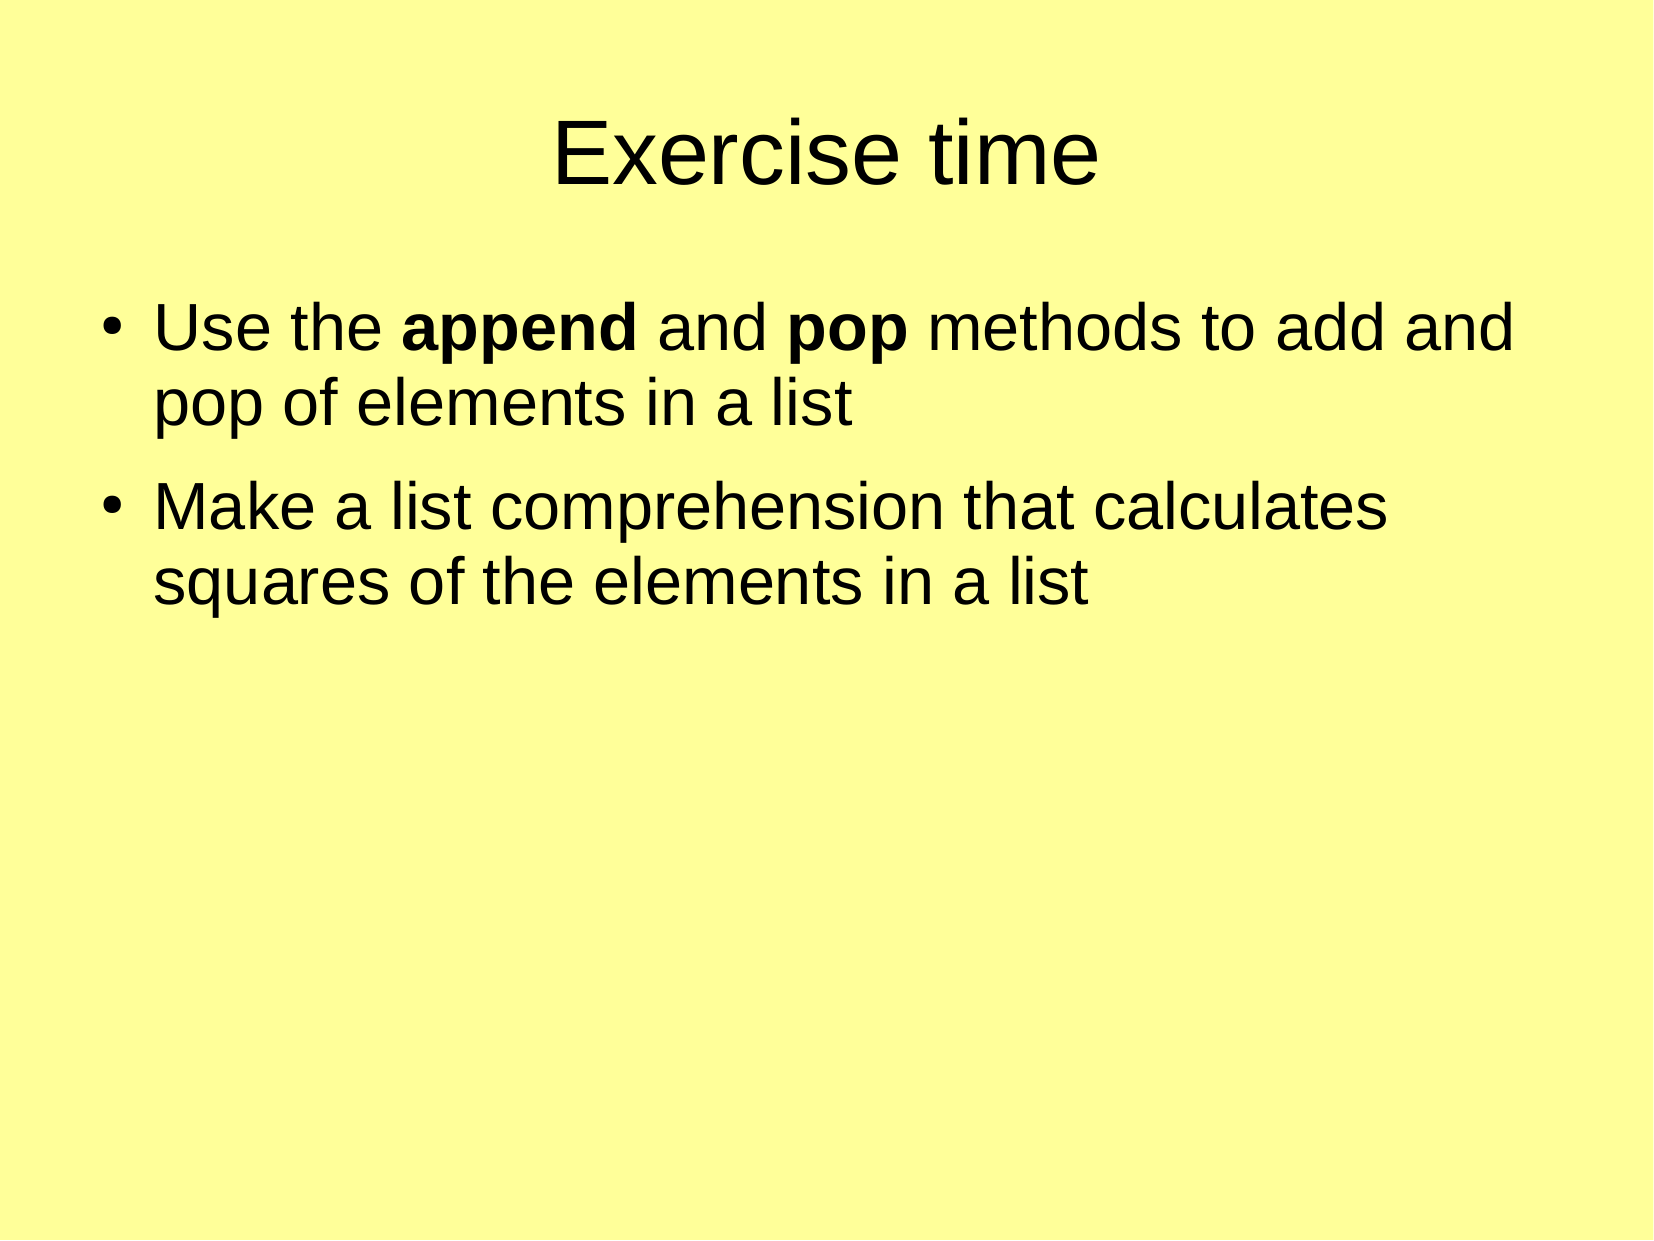

# Exercise time
Use the append and pop methods to add and pop of elements in a list
Make a list comprehension that calculates squares of the elements in a list